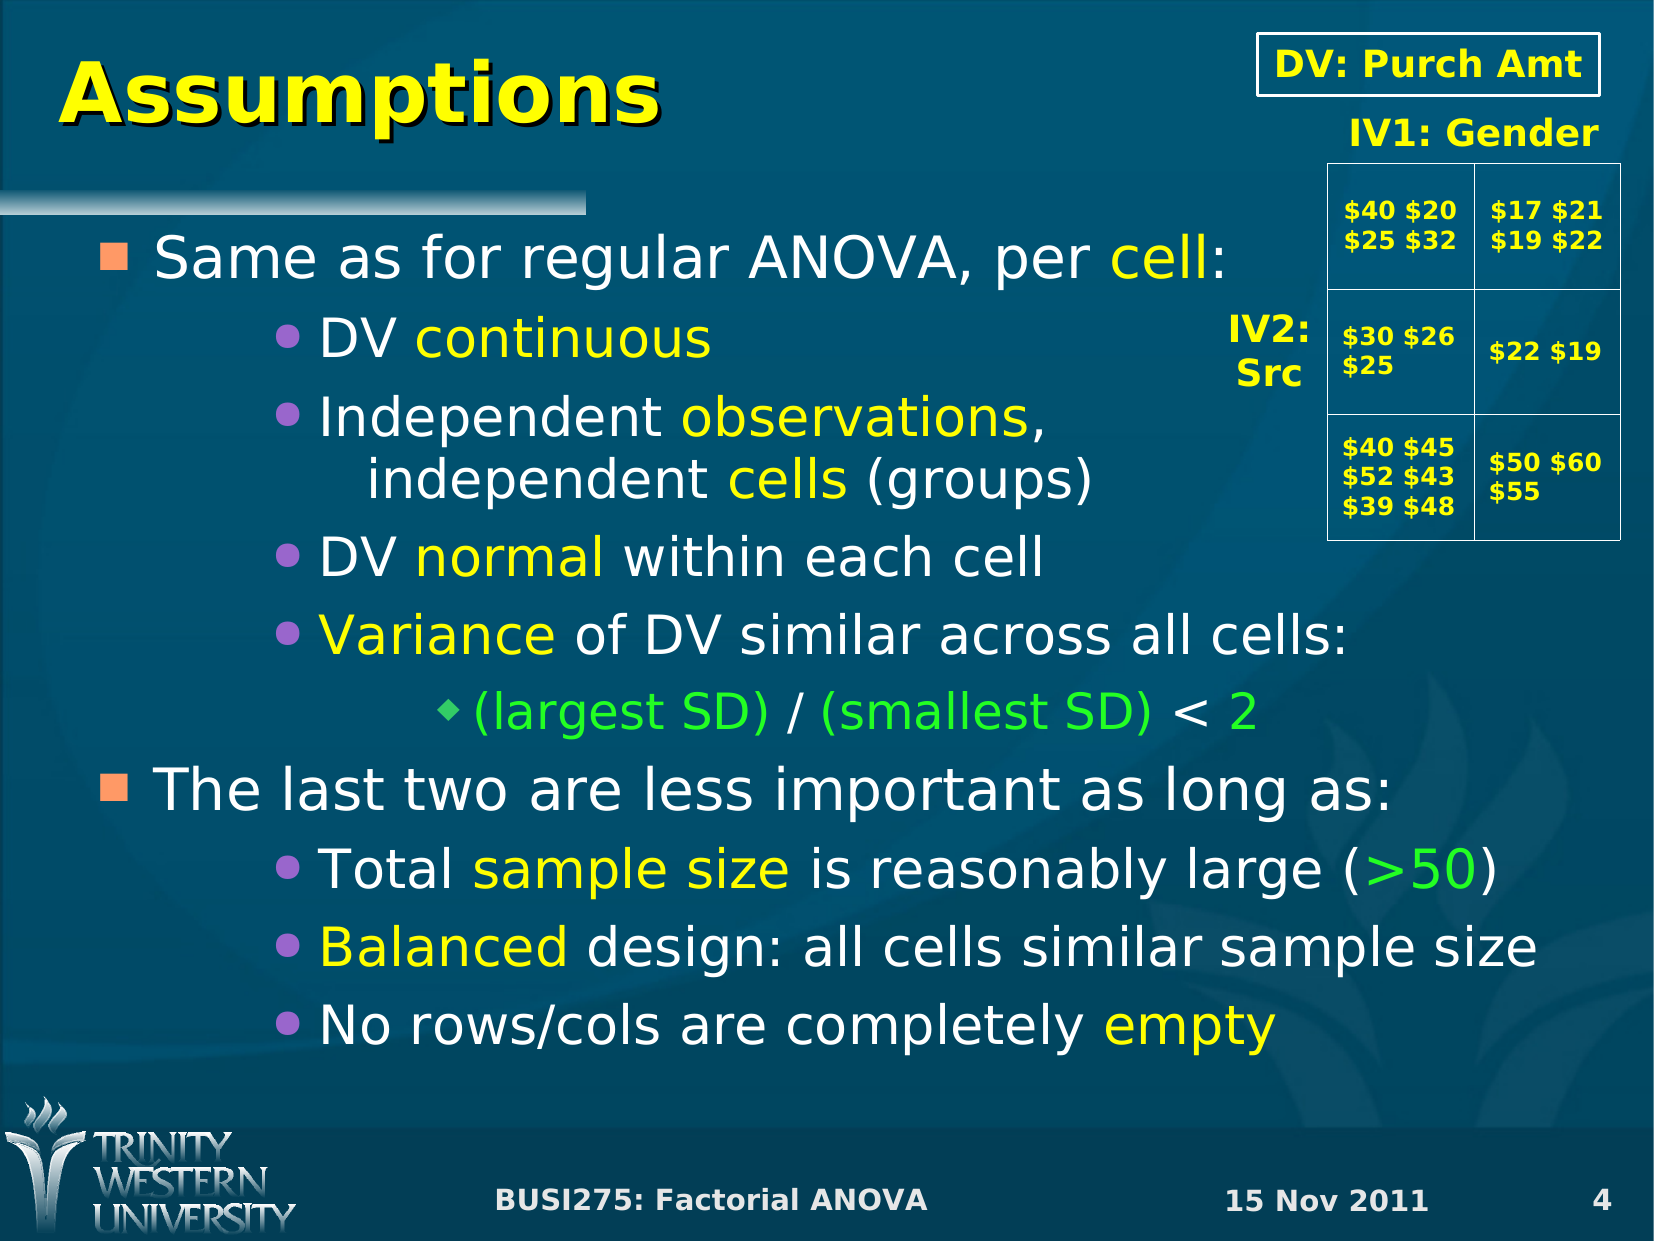

# Assumptions
DV: Purch Amt
| | IV1: Gender | |
| --- | --- | --- |
| IV2: Src | $40 $20 $25 $32 | $17 $21 $19 $22 |
| | $30 $26 $25 | $22 $19 |
| | $40 $45 $52 $43 $39 $48 | $50 $60 $55 |
Same as for regular ANOVA, per cell:
DV continuous
Independent observations,
independent cells (groups)
DV normal within each cell
Variance of DV similar across all cells:
(largest SD) / (smallest SD) < 2
The last two are less important as long as:
Total sample size is reasonably large (>50)
Balanced design: all cells similar sample size
No rows/cols are completely empty
BUSI275: Factorial ANOVA
15 Nov 2011
4